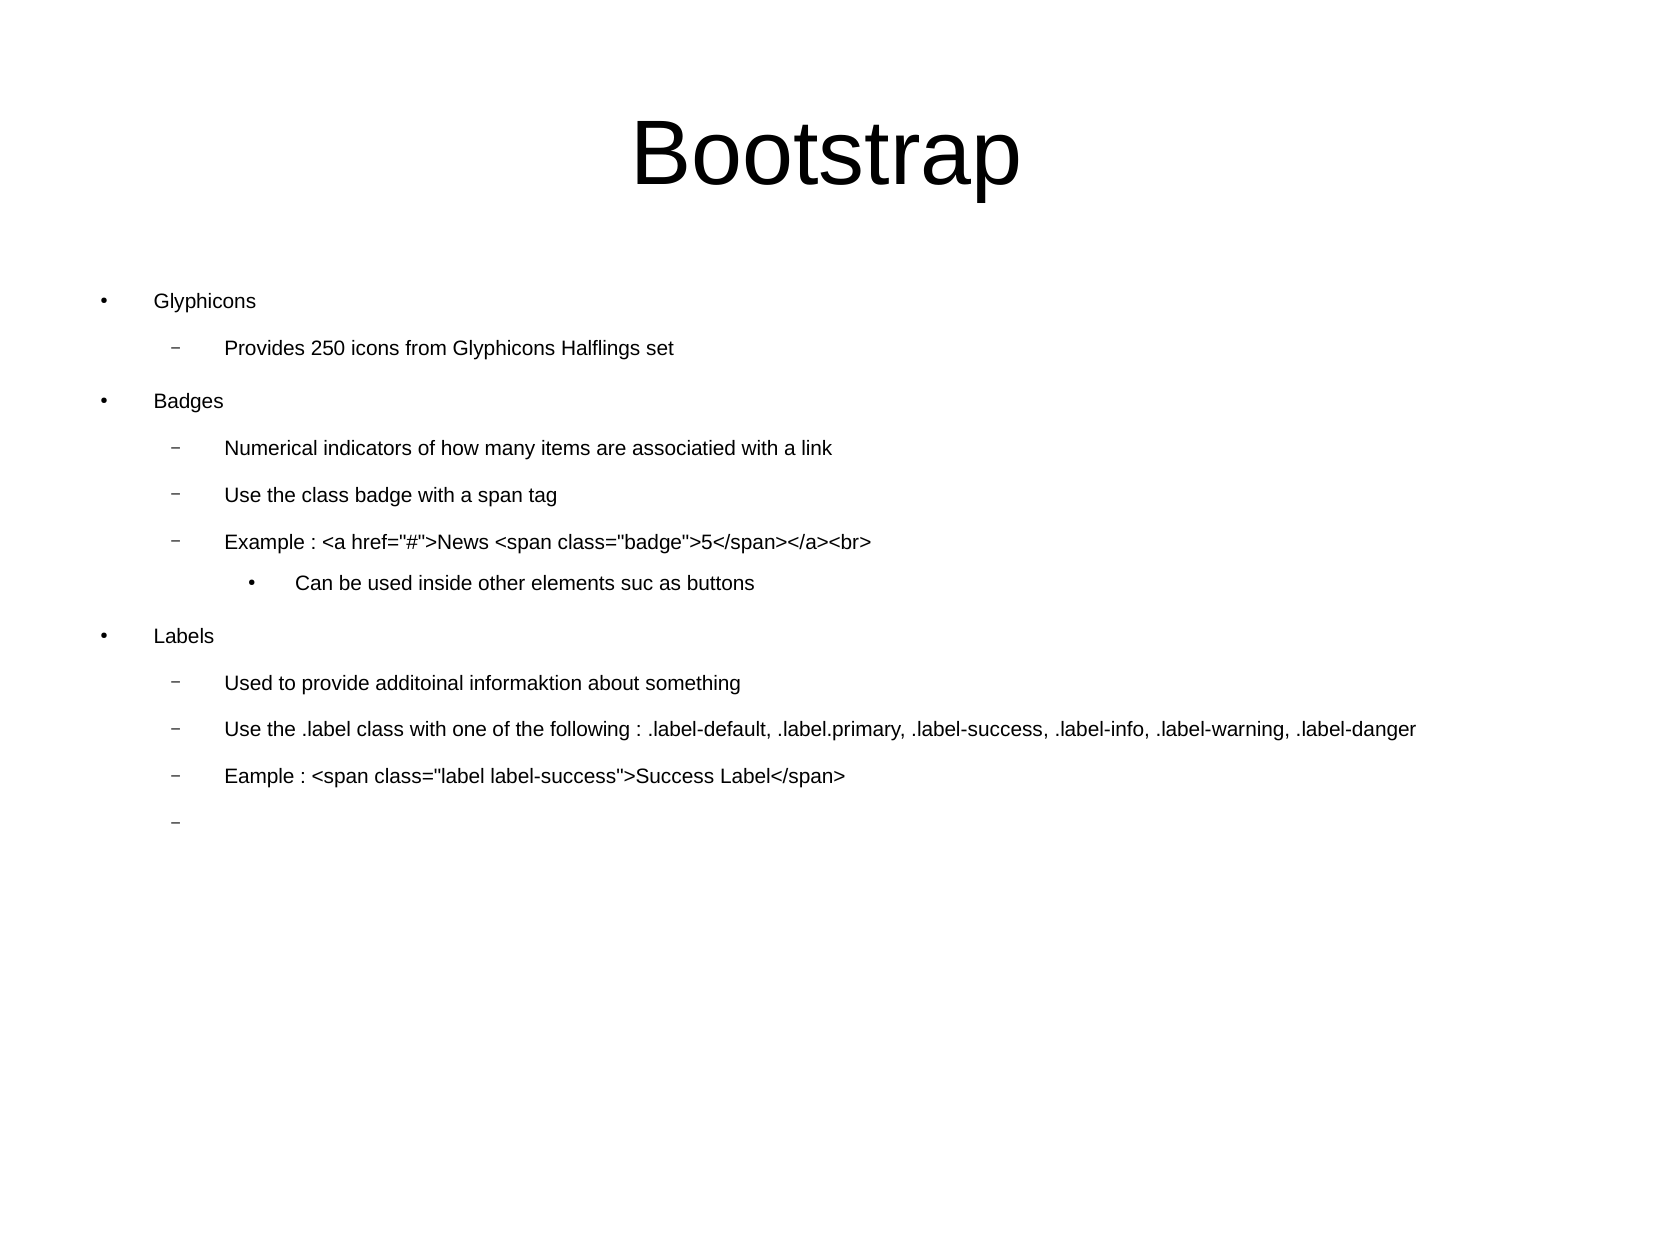

# Bootstrap
Glyphicons
Provides 250 icons from Glyphicons Halflings set
Badges
Numerical indicators of how many items are associatied with a link
Use the class badge with a span tag
Example : <a href="#">News <span class="badge">5</span></a><br>
Can be used inside other elements suc as buttons
Labels
Used to provide additoinal informaktion about something
Use the .label class with one of the following : .label-default, .label.primary, .label-success, .label-info, .label-warning, .label-danger
Eample : <span class="label label-success">Success Label</span>